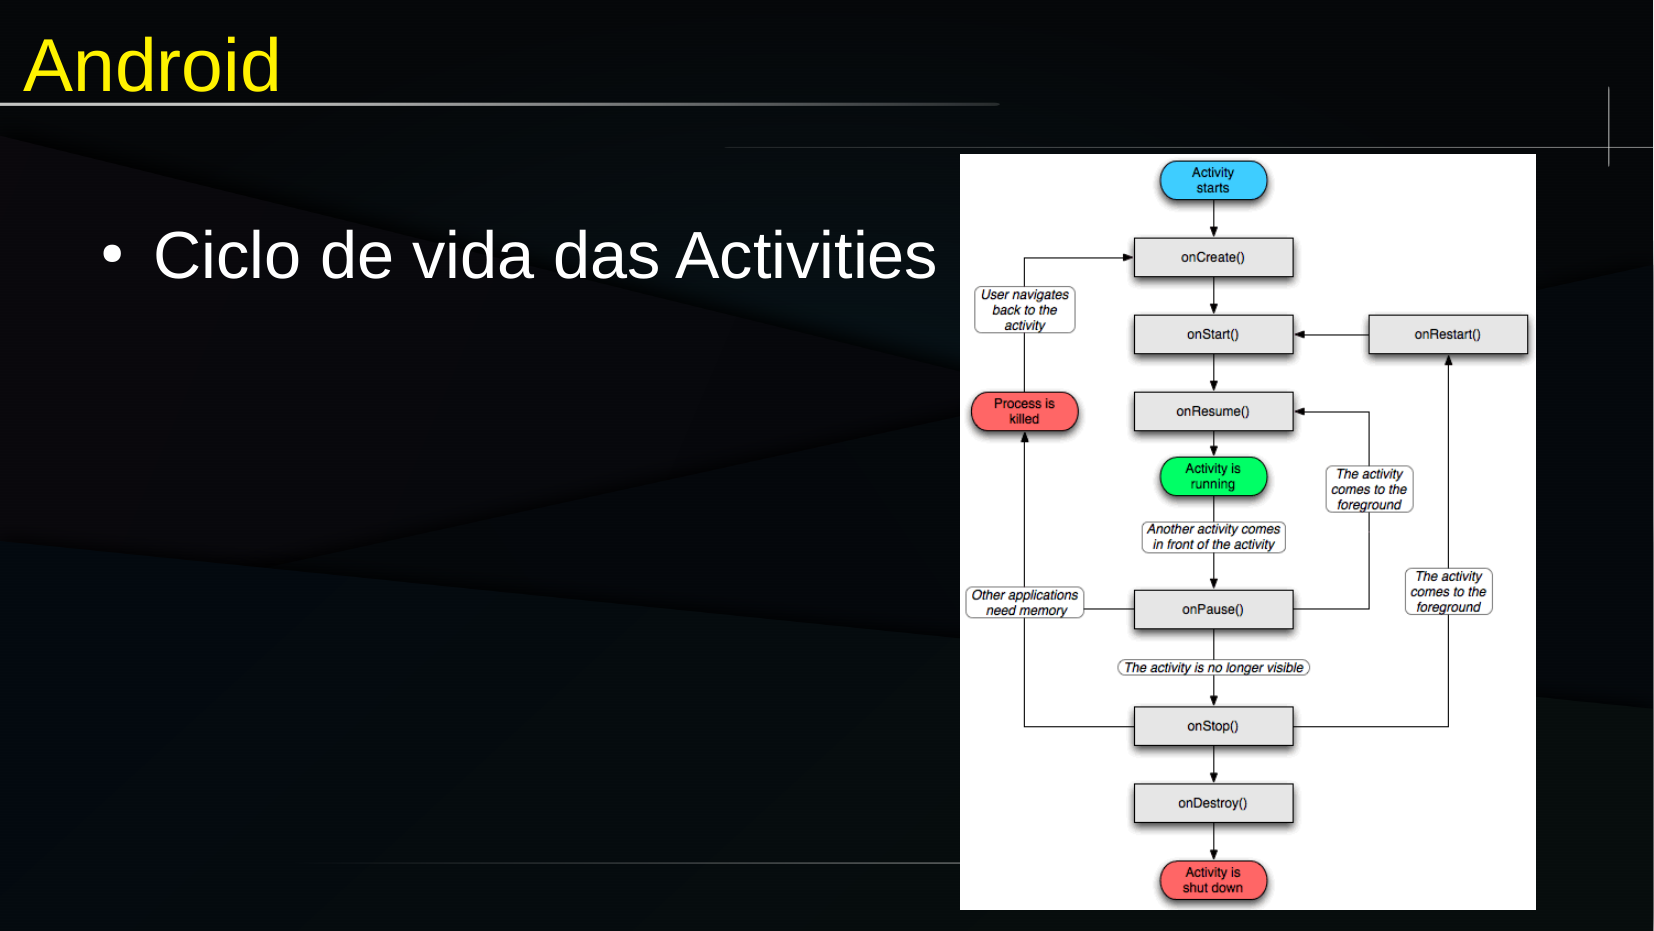

# Android
Ciclo de vida das Activities